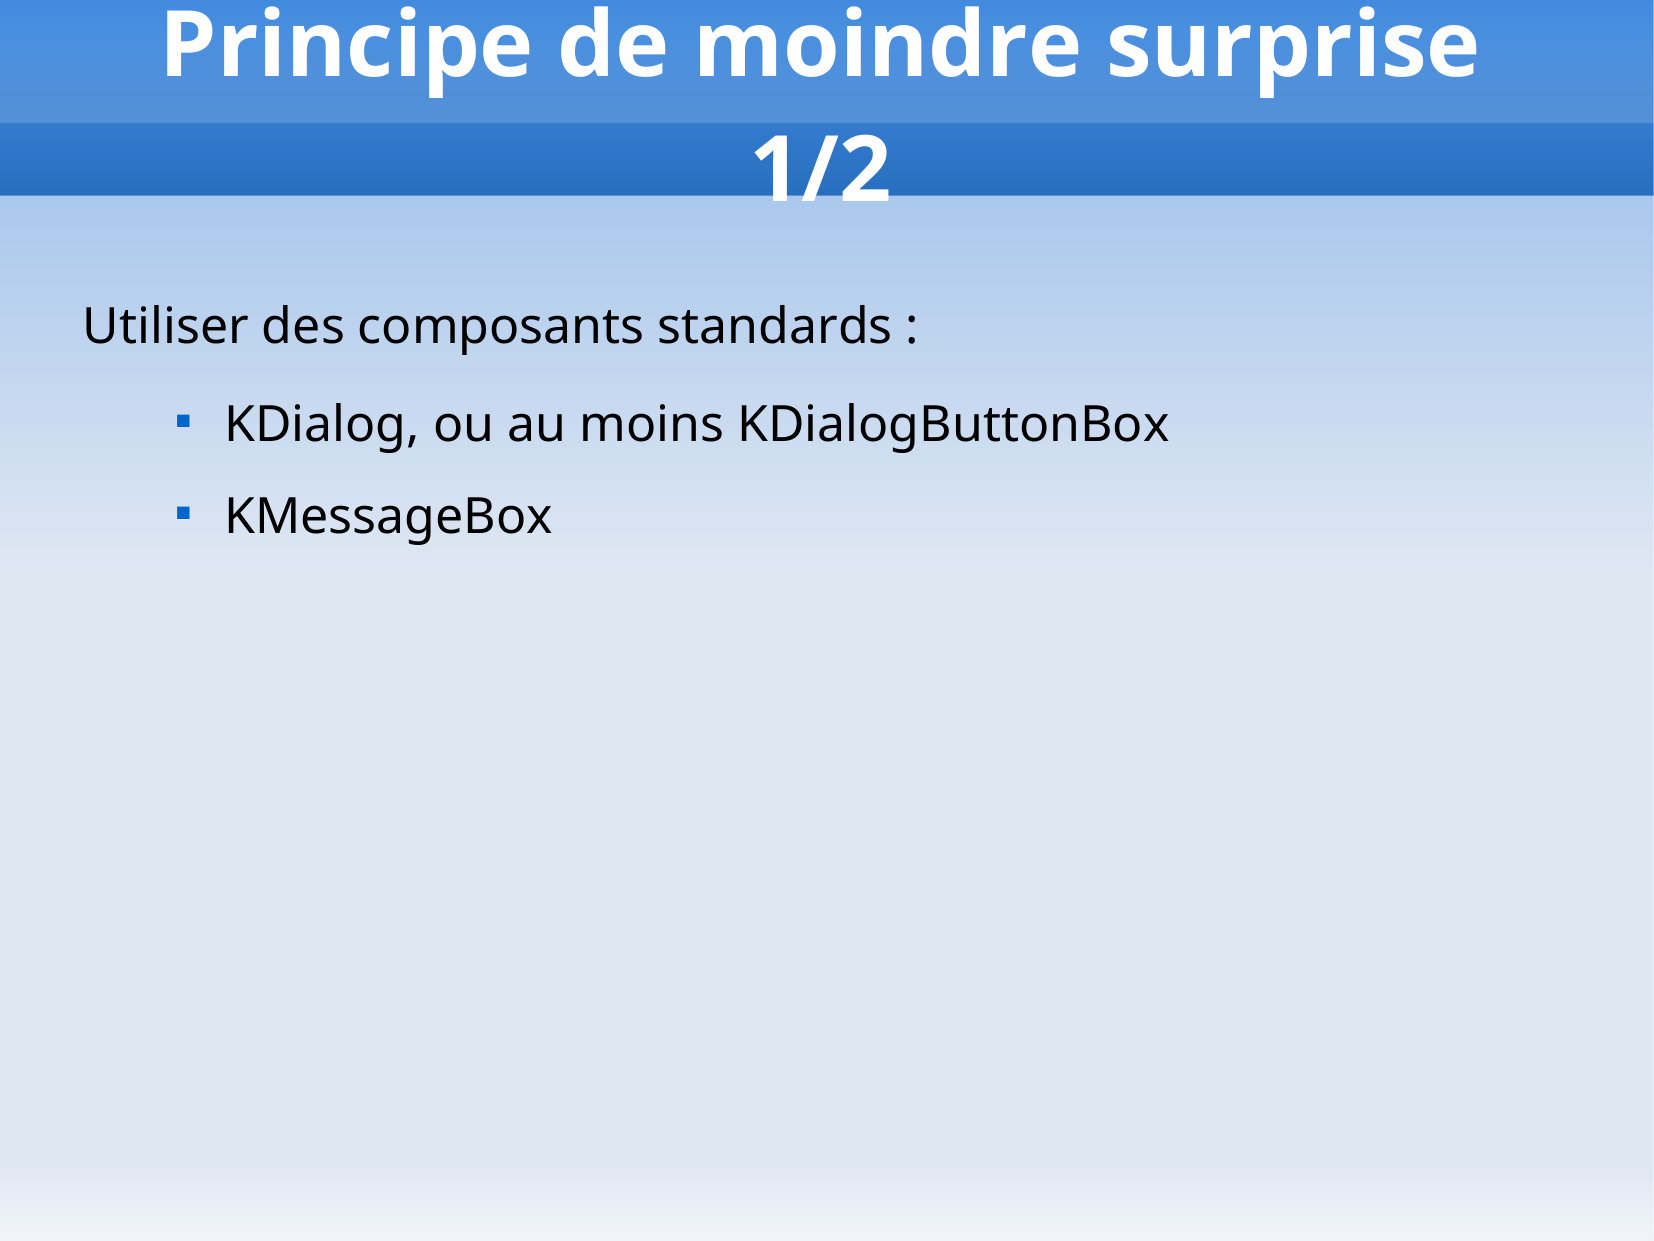

# Principe de moindre surprise 1/2
Utiliser des composants standards :
KDialog, ou au moins KDialogButtonBox
KMessageBox